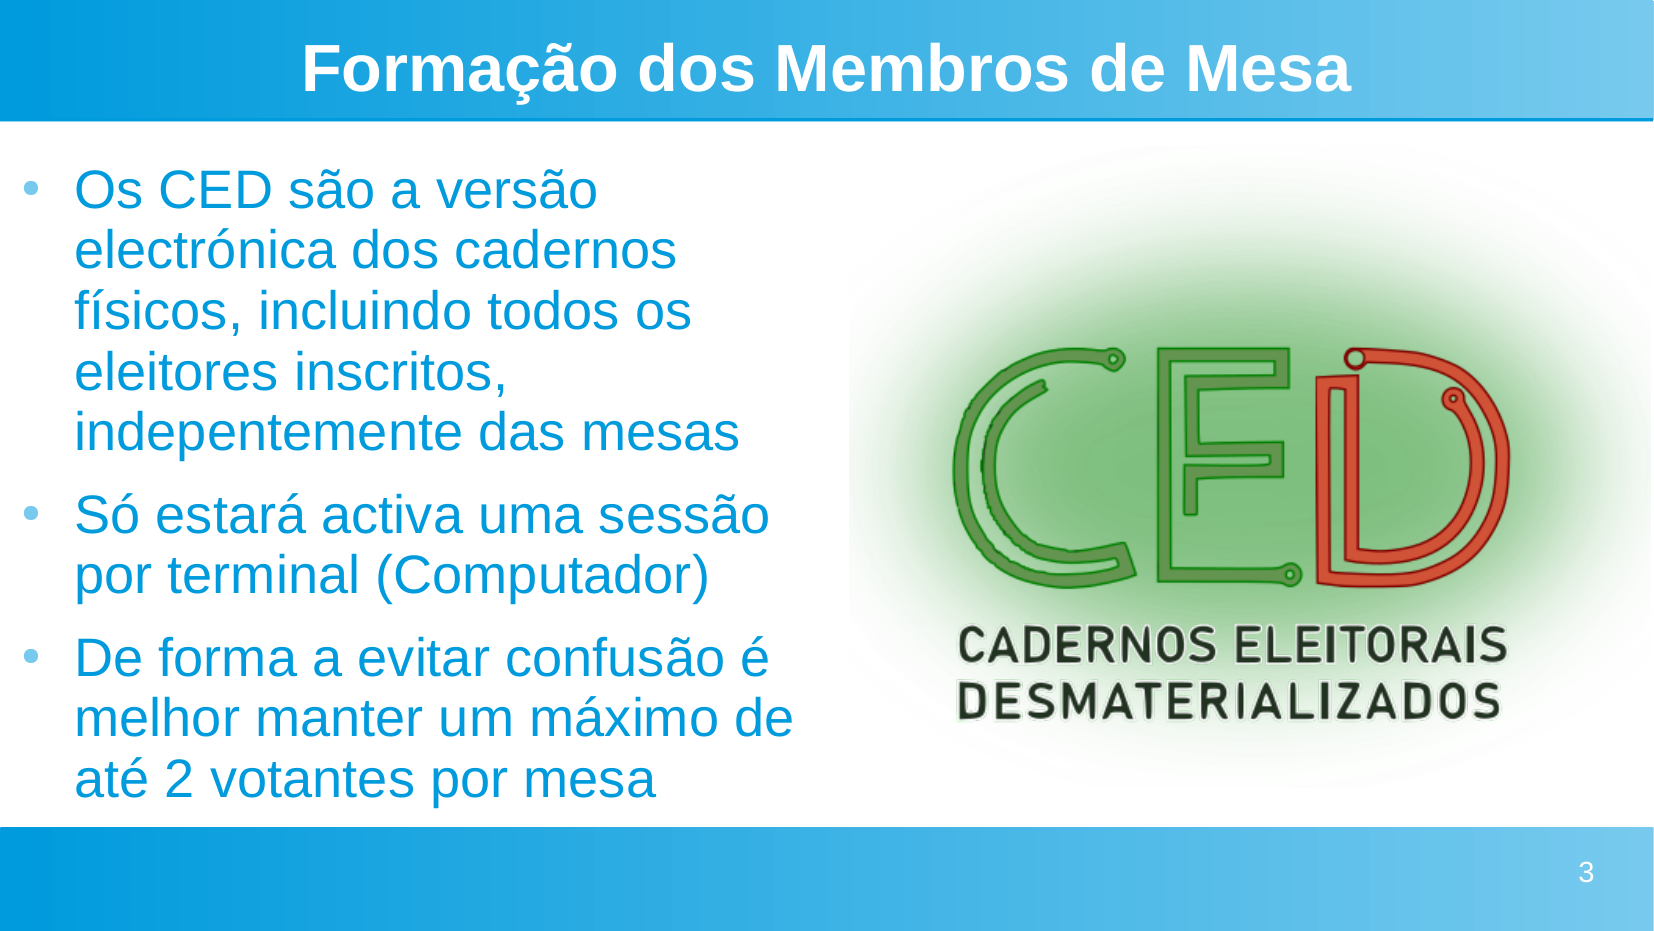

# Formação dos Membros de Mesa
Os CED são a versão electrónica dos cadernos físicos, incluindo todos os eleitores inscritos, indepentemente das mesas
Só estará activa uma sessão por terminal (Computador)
De forma a evitar confusão é melhor manter um máximo de até 2 votantes por mesa
3